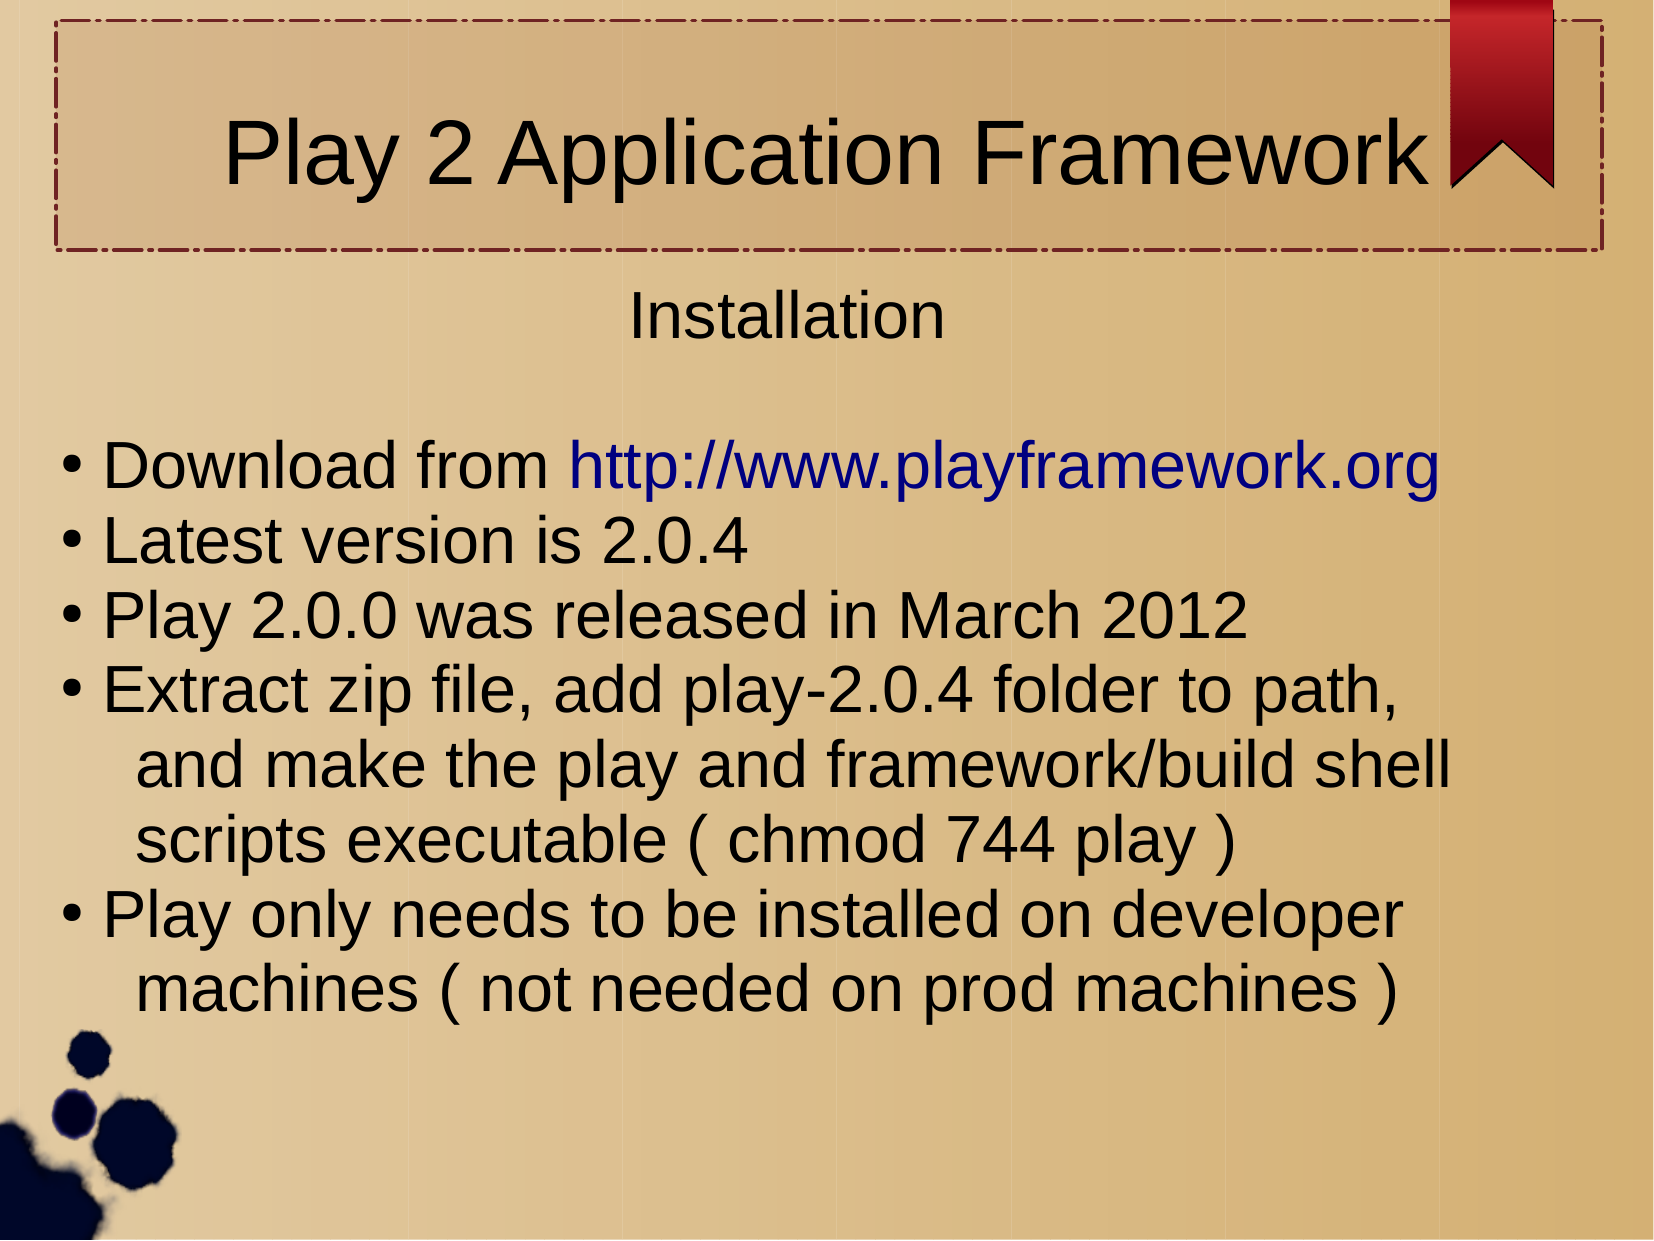

# Play 2 Application Framework
Installation
 Download from http://www.playframework.org
 Latest version is 2.0.4
 Play 2.0.0 was released in March 2012
 Extract zip file, add play-2.0.4 folder to path, 		and make the play and framework/build shell 		scripts executable ( chmod 744 play )
 Play only needs to be installed on developer 		machines ( not needed on prod machines )